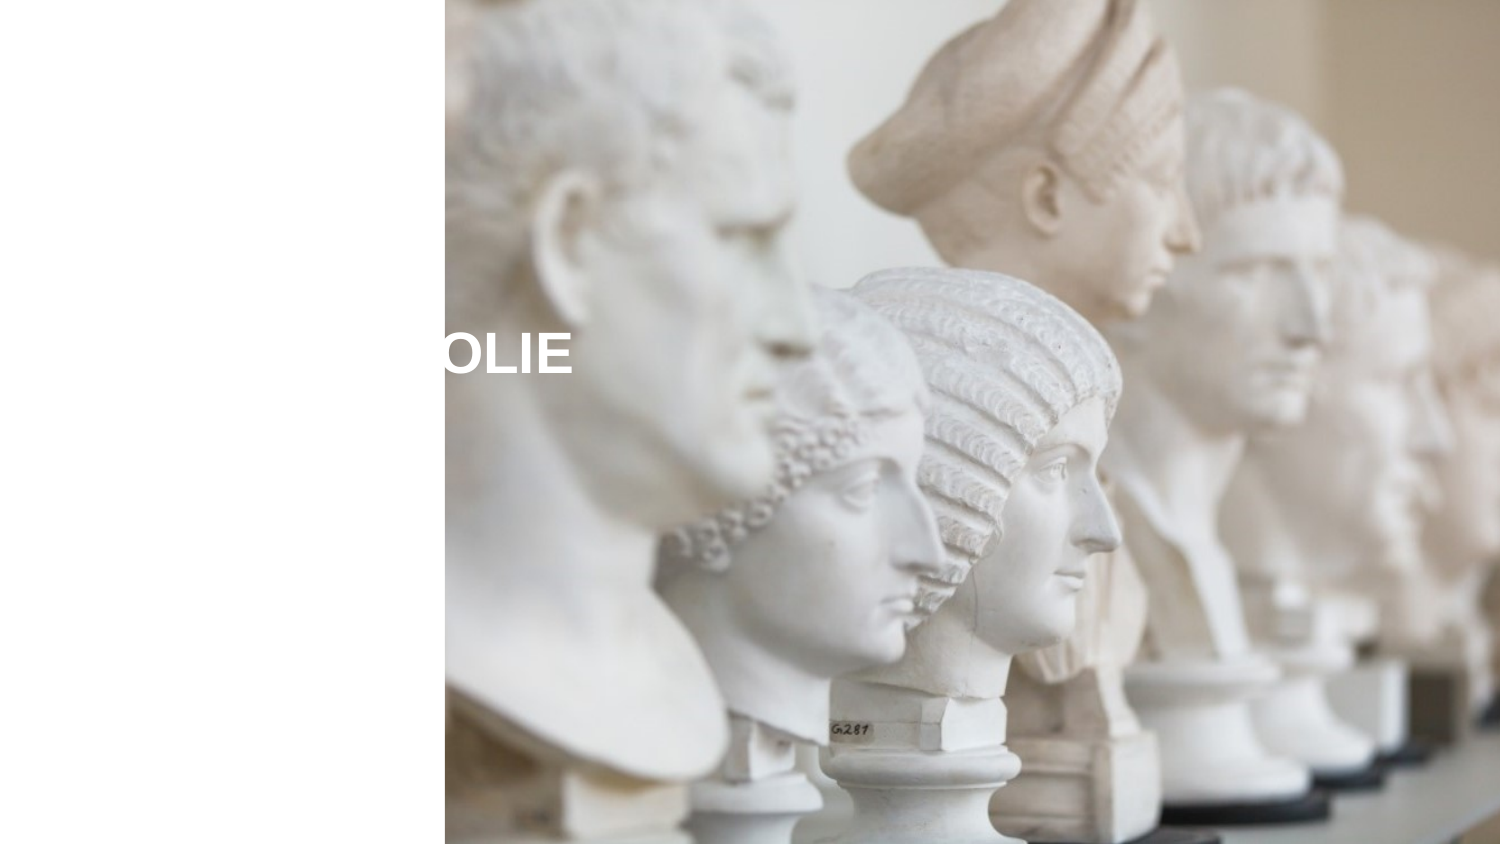

#
Untertitel
Noch Eine Zwischenfolie mit Bild